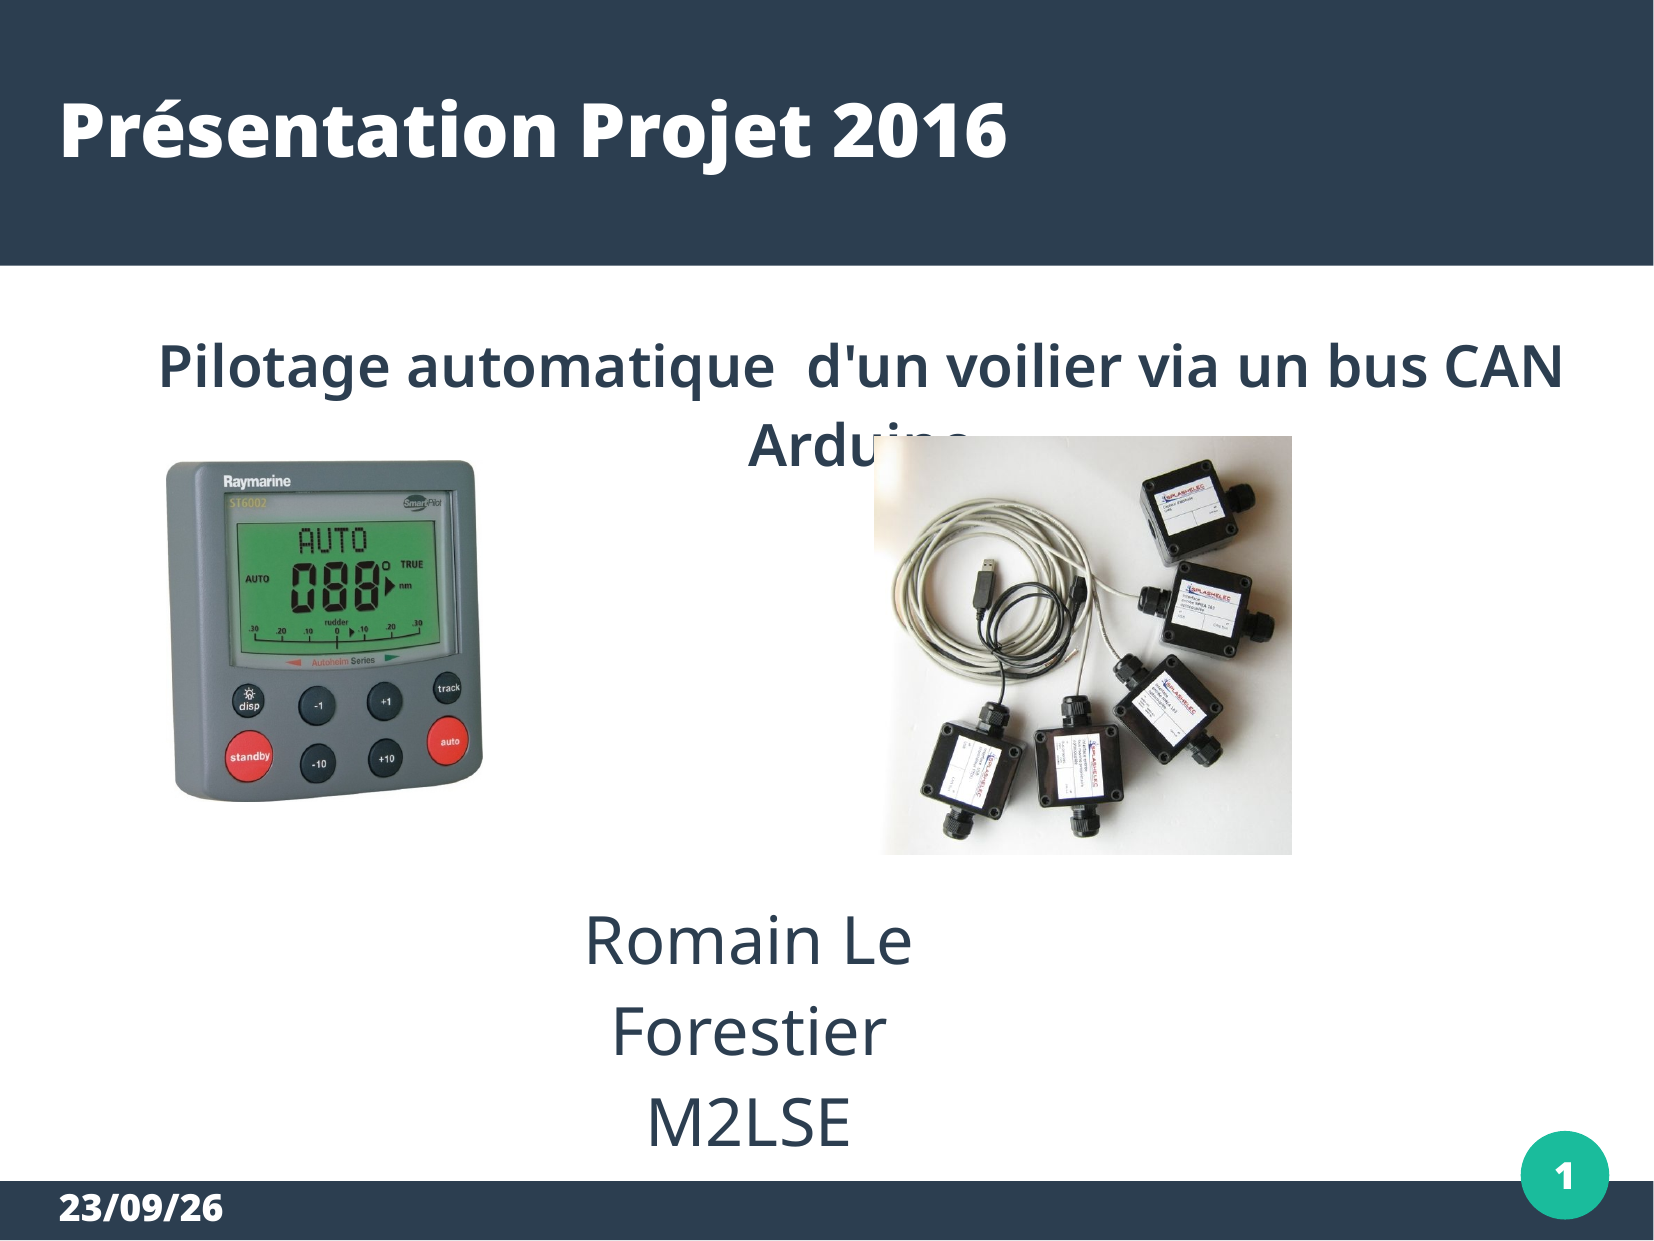

# Présentation Projet 2016
Pilotage automatique d'un voilier via un bus CAN Arduino
Romain Le Forestier
M2LSE
1